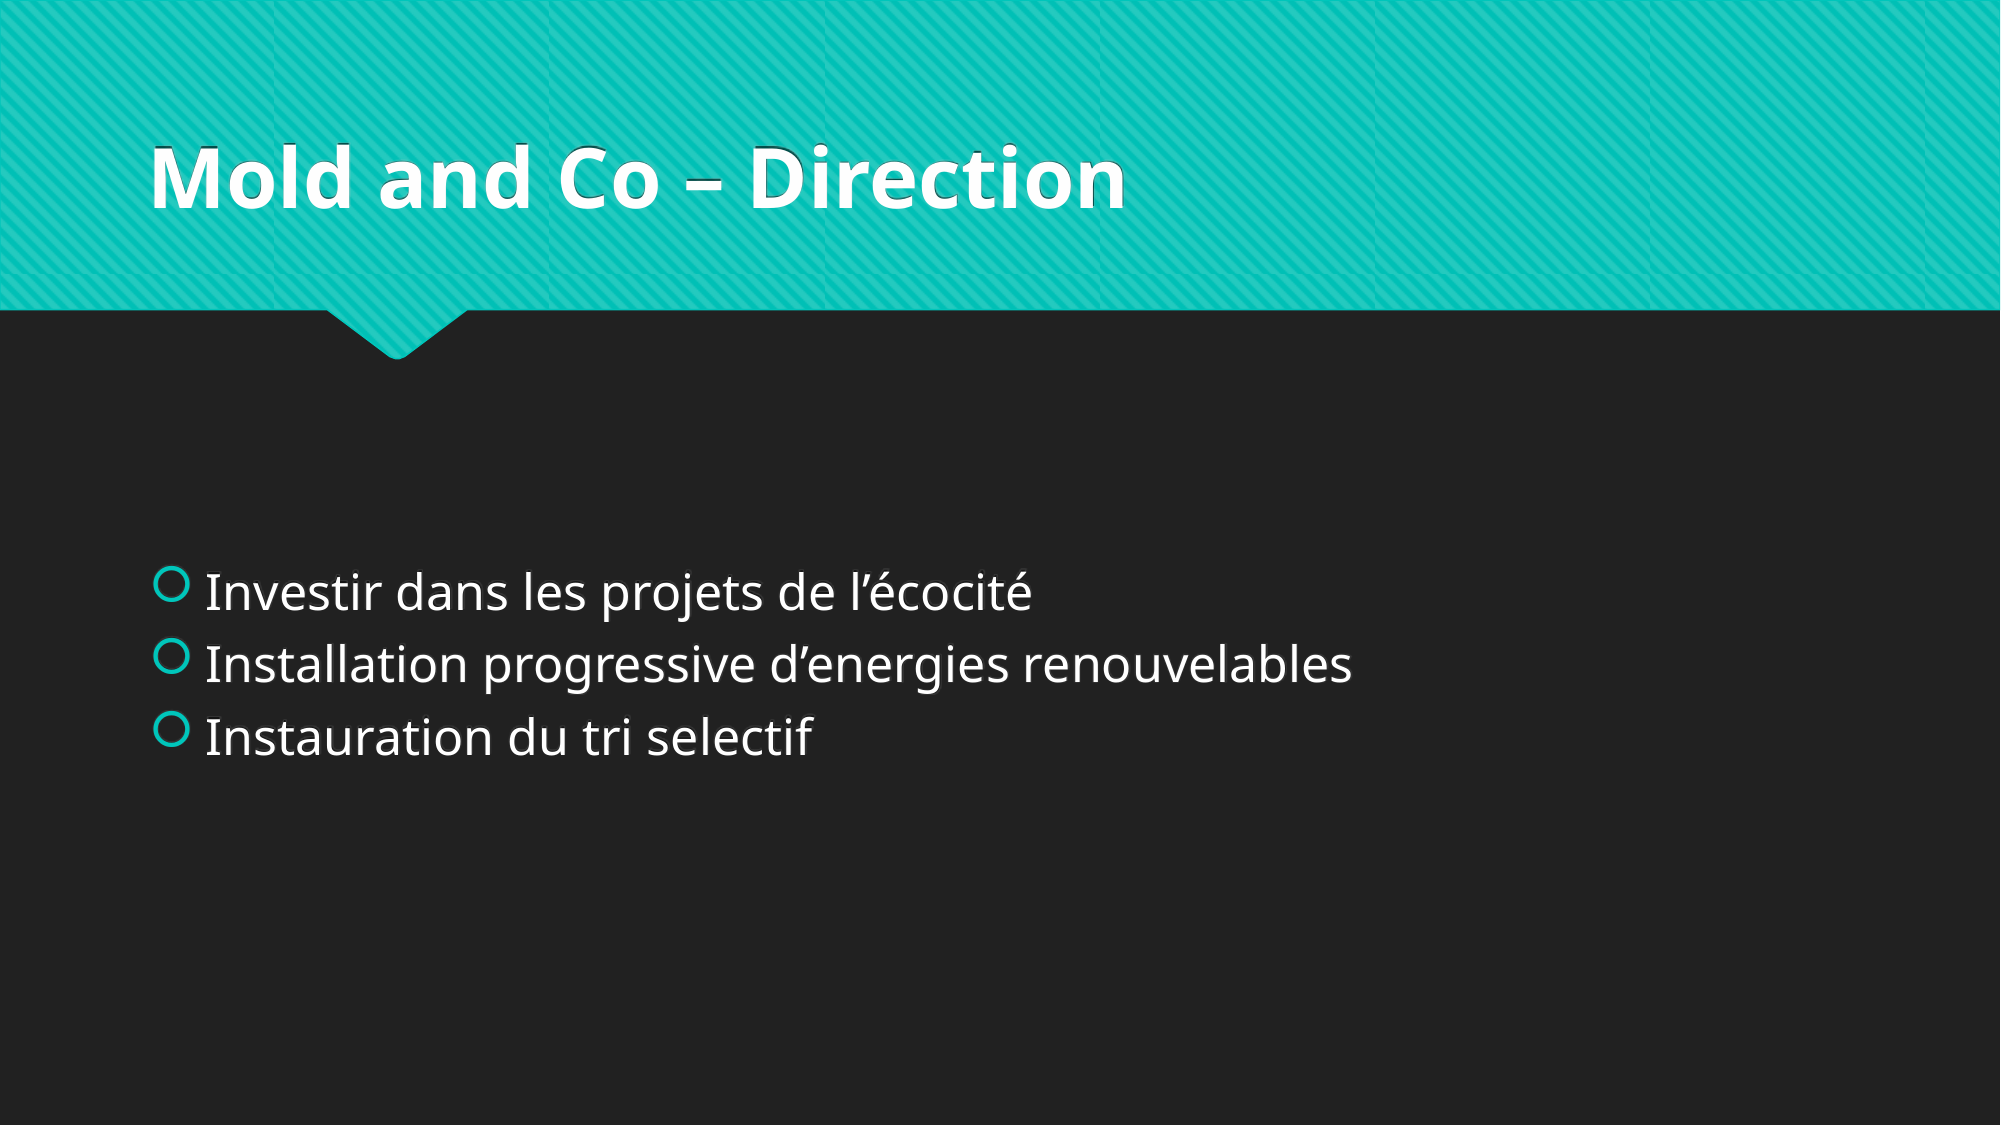

# Mold and Co – Direction
Investir dans les projets de l’écocité
Installation progressive d’energies renouvelables
Instauration du tri selectif